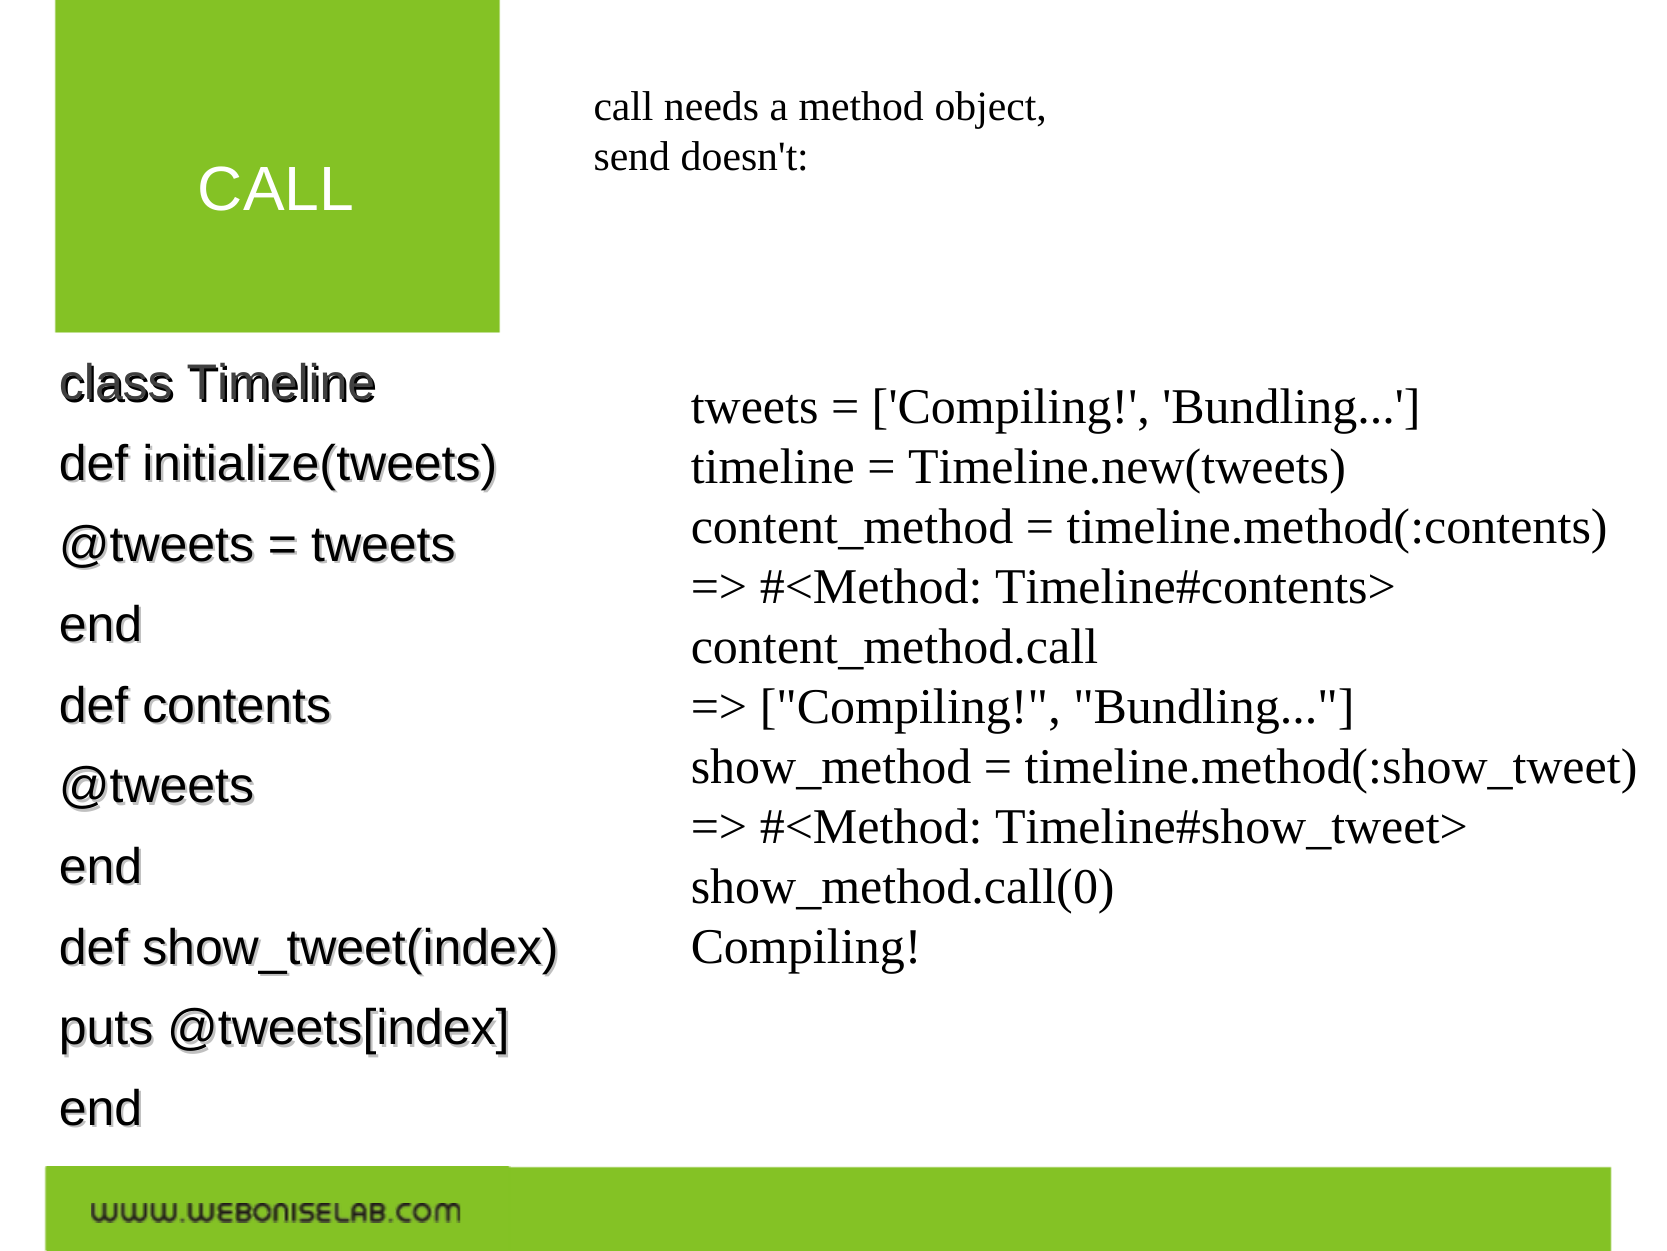

call needs a method object, send doesn't:
CALL
class Timeline
def initialize(tweets)
@tweets = tweets
end
def contents
@tweets
end
def show_tweet(index)
puts @tweets[index]
end
end
tweets = ['Compiling!', 'Bundling...']
timeline = Timeline.new(tweets)
content_method = timeline.method(:contents)
=> #<Method: Timeline#contents>
content_method.call
=> ["Compiling!", "Bundling..."]
show_method = timeline.method(:show_tweet)
=> #<Method: Timeline#show_tweet>
show_method.call(0)
Compiling!
19/12/11